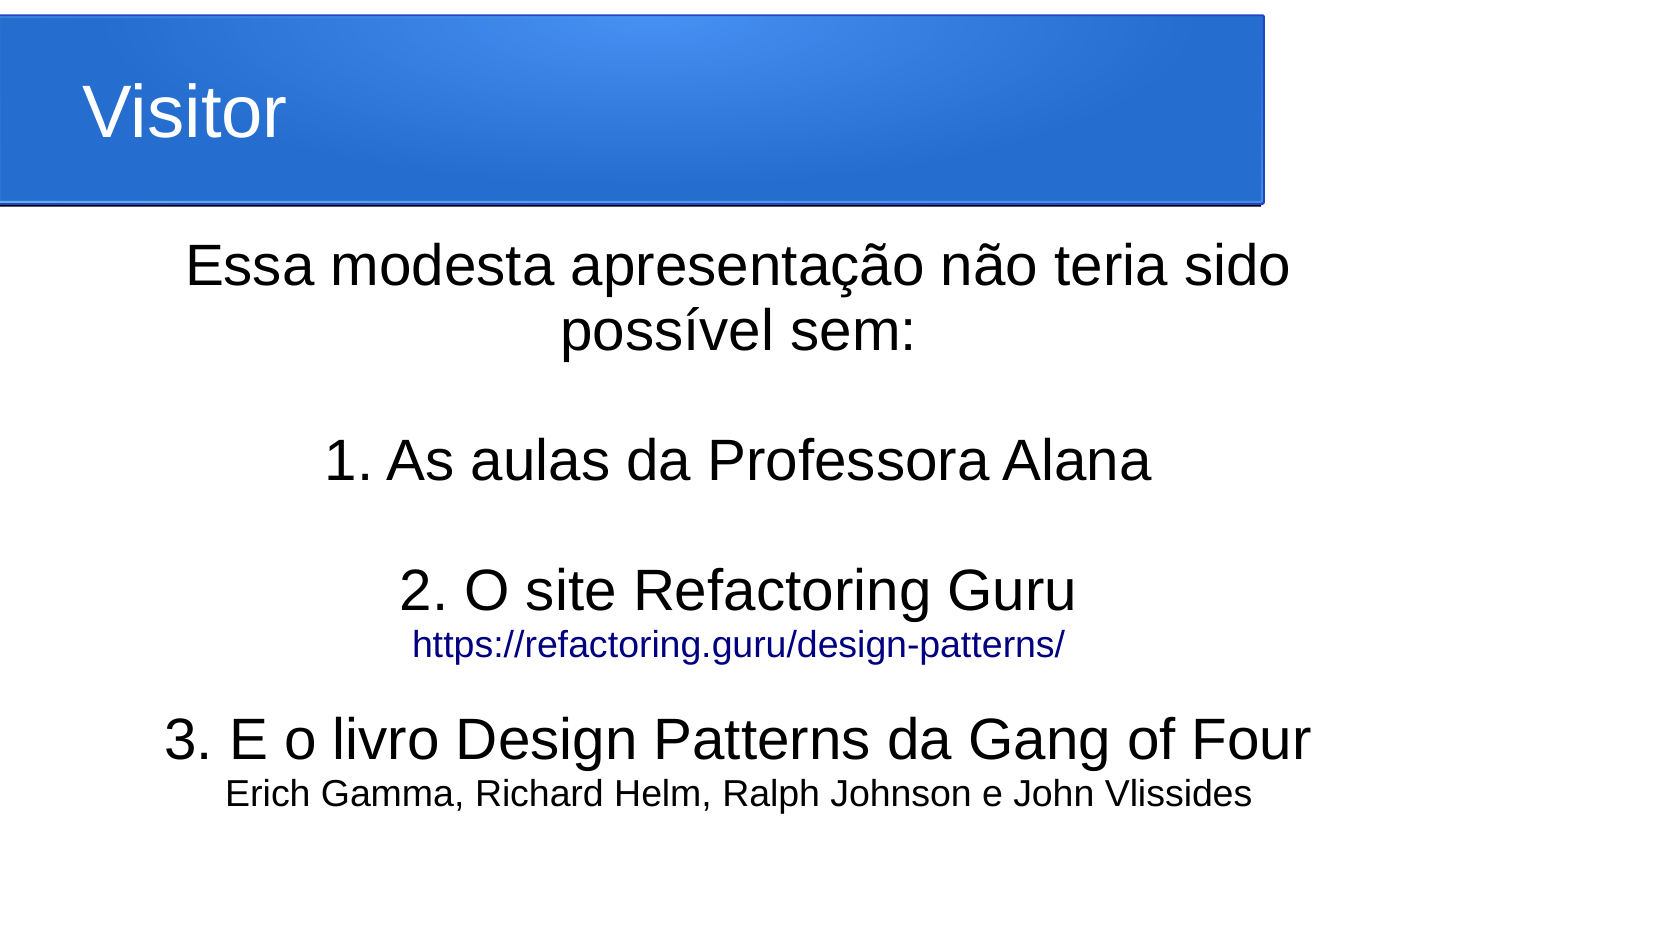

# Visitor
Essa modesta apresentação não teria sido possível sem:
1. As aulas da Professora Alana
2. O site Refactoring Guruhttps://refactoring.guru/design-patterns/
3. E o livro Design Patterns da Gang of Four
Erich Gamma, Richard Helm, Ralph Johnson e John Vlissides